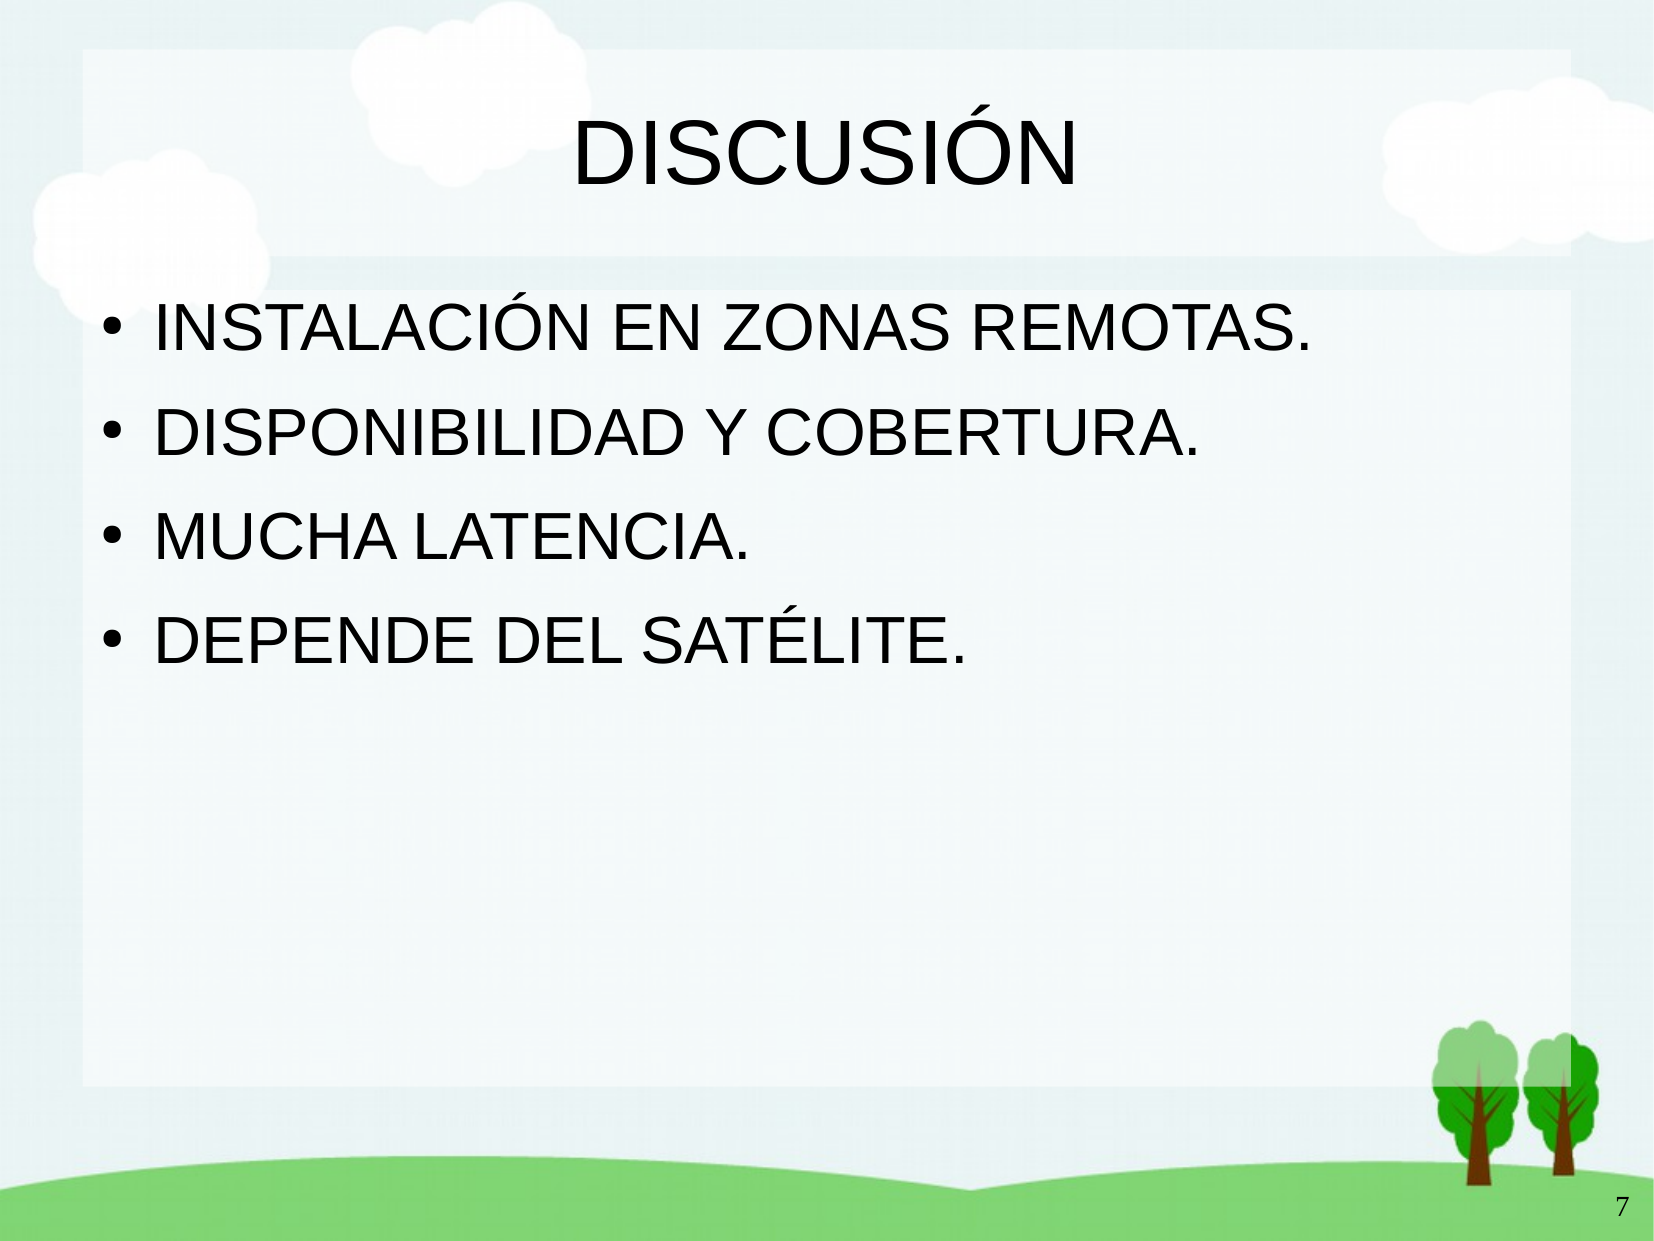

# DISCUSIÓN
INSTALACIÓN EN ZONAS REMOTAS.
DISPONIBILIDAD Y COBERTURA.
MUCHA LATENCIA.
DEPENDE DEL SATÉLITE.
7